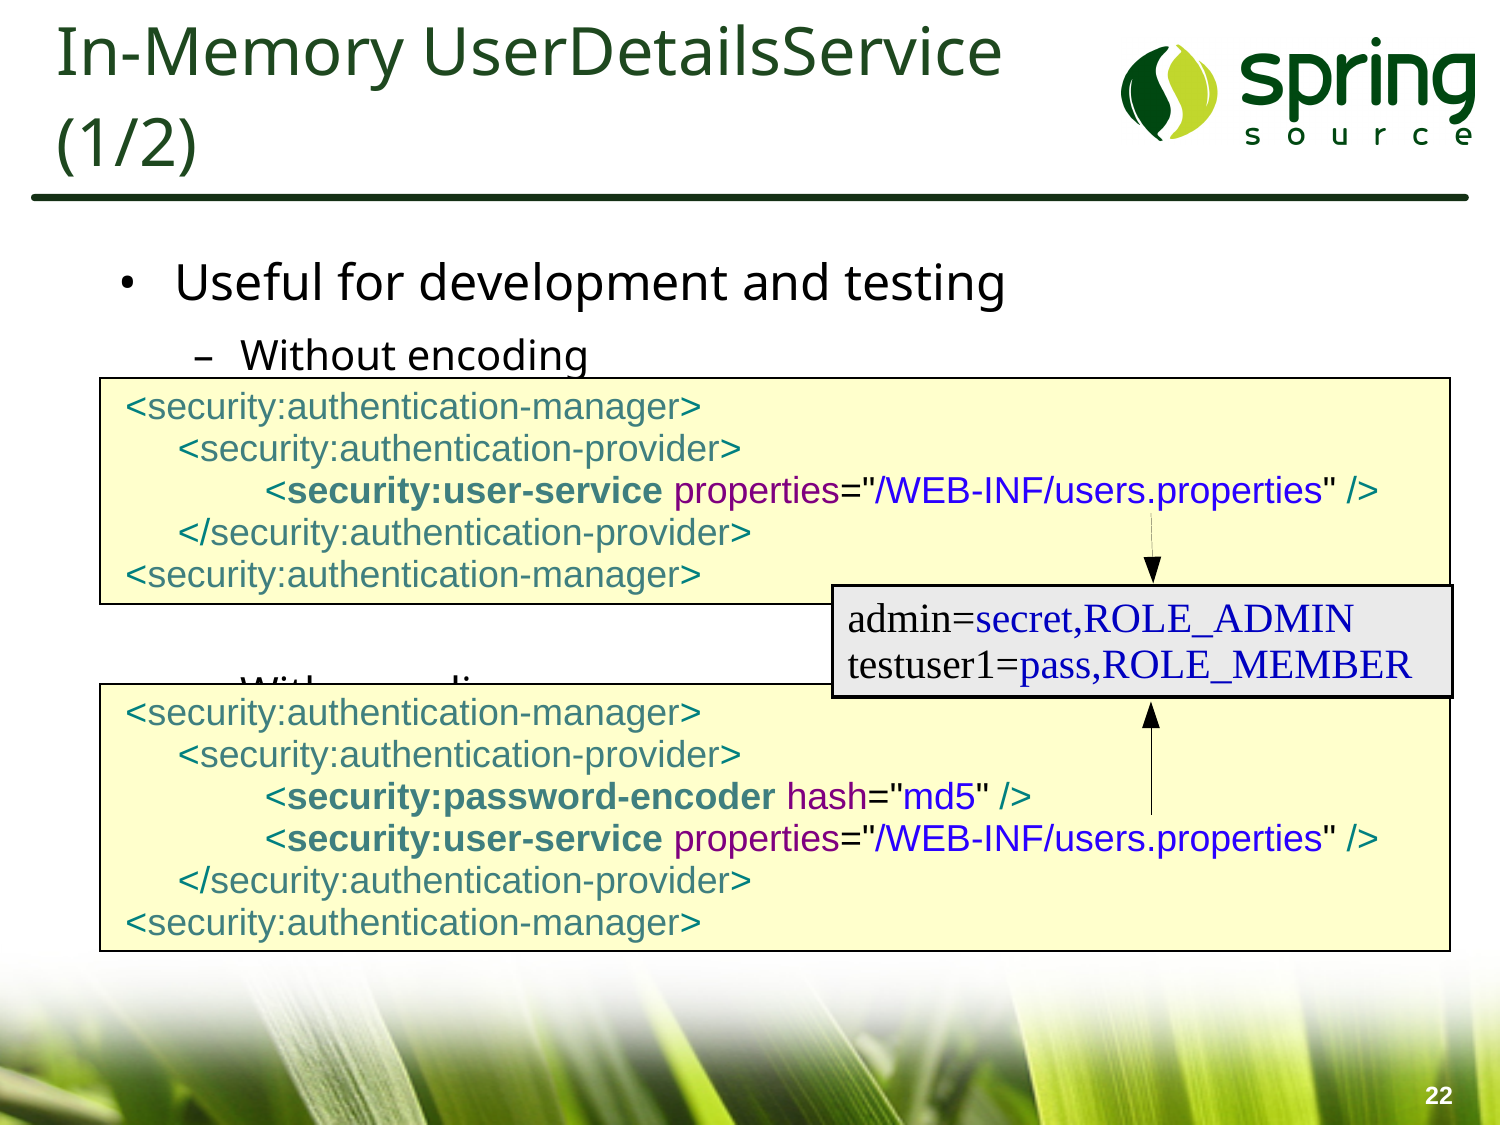

In-Memory UserDetailsService (1/2)
# Useful for development and testing
Without encoding
With encoding
 <security:authentication-manager>
 <security:authentication-provider>
 	<security:user-service properties="/WEB-INF/users.properties" />
 </security:authentication-provider>
 <security:authentication-manager>
admin=secret,ROLE_ADMIN
testuser1=pass,ROLE_MEMBER
 <security:authentication-manager>
 <security:authentication-provider>
	<security:password-encoder hash="md5" />
 	<security:user-service properties="/WEB-INF/users.properties" />
 </security:authentication-provider>
 <security:authentication-manager>